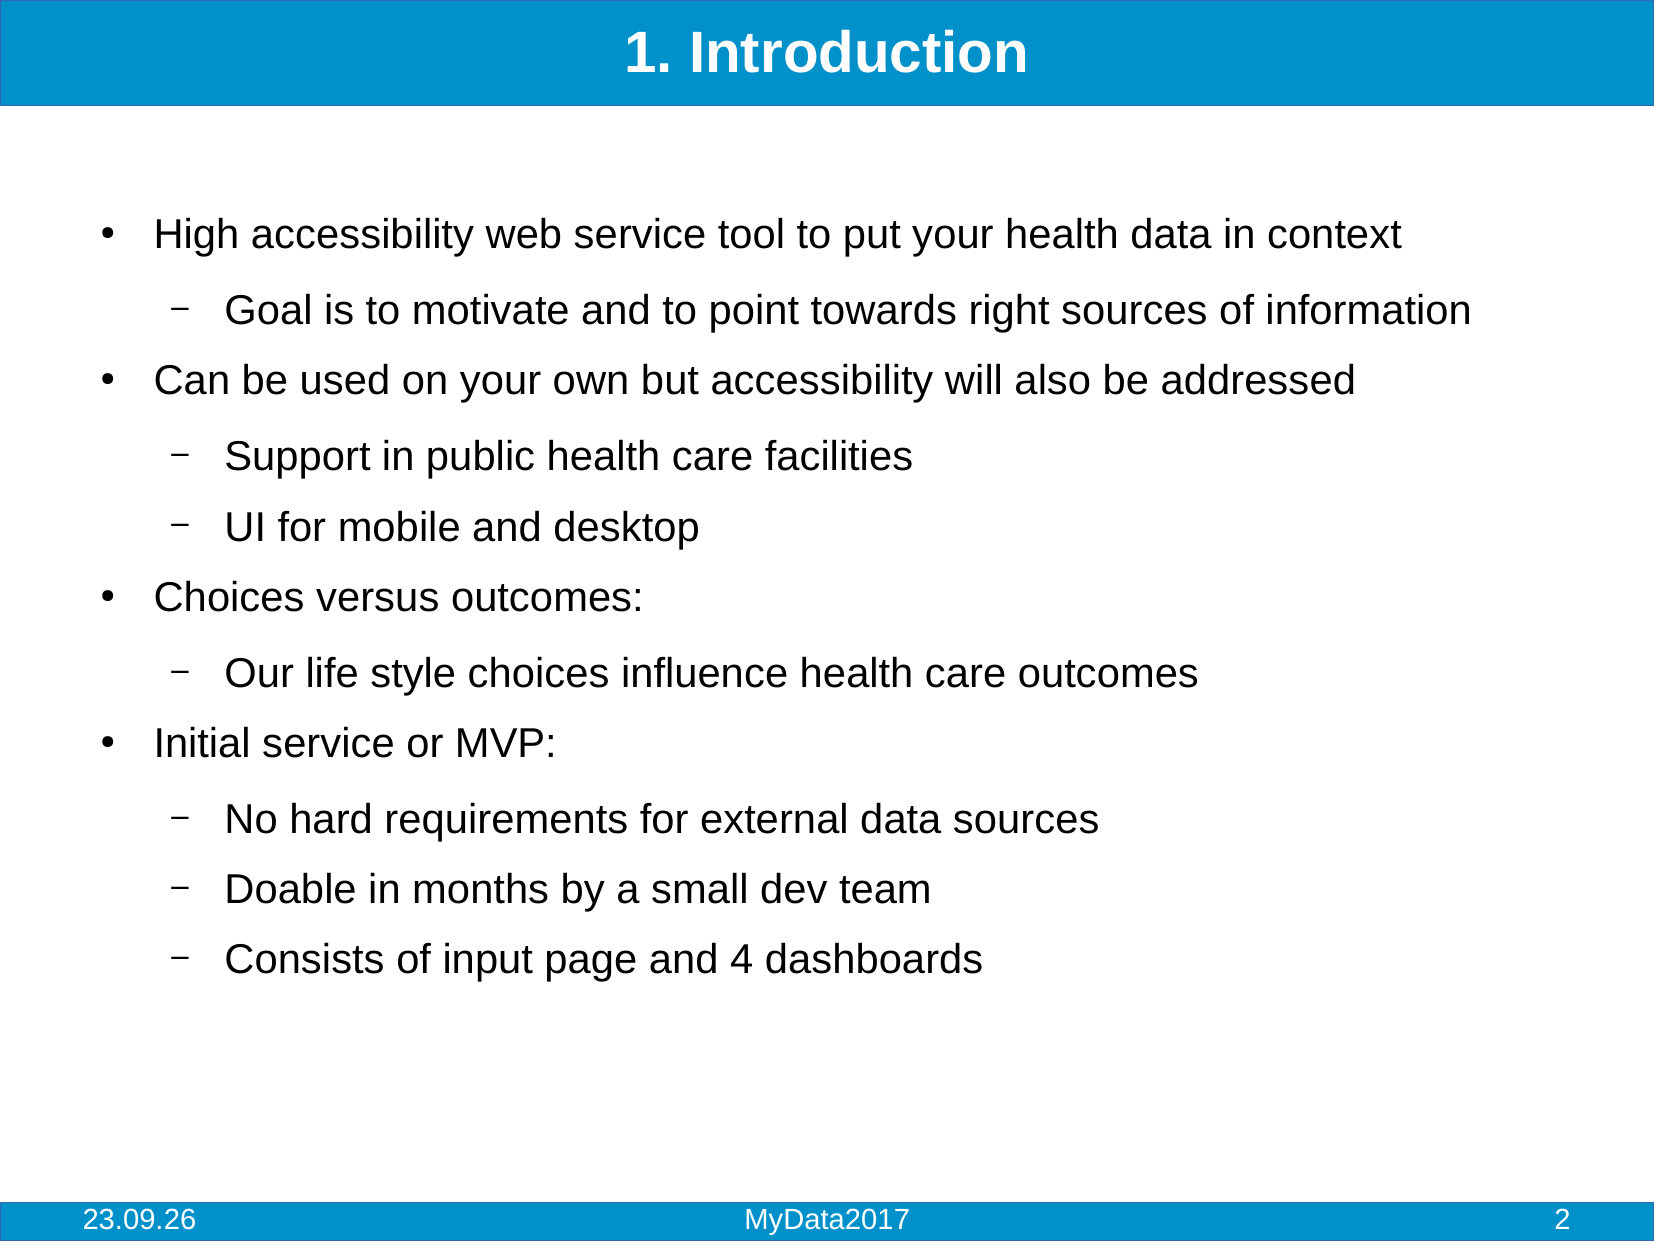

# 1. Introduction
High accessibility web service tool to put your health data in context
Goal is to motivate and to point towards right sources of information
Can be used on your own but accessibility will also be addressed
Support in public health care facilities
UI for mobile and desktop
Choices versus outcomes:
Our life style choices influence health care outcomes
Initial service or MVP:
No hard requirements for external data sources
Doable in months by a small dev team
Consists of input page and 4 dashboards
MyData2017
2